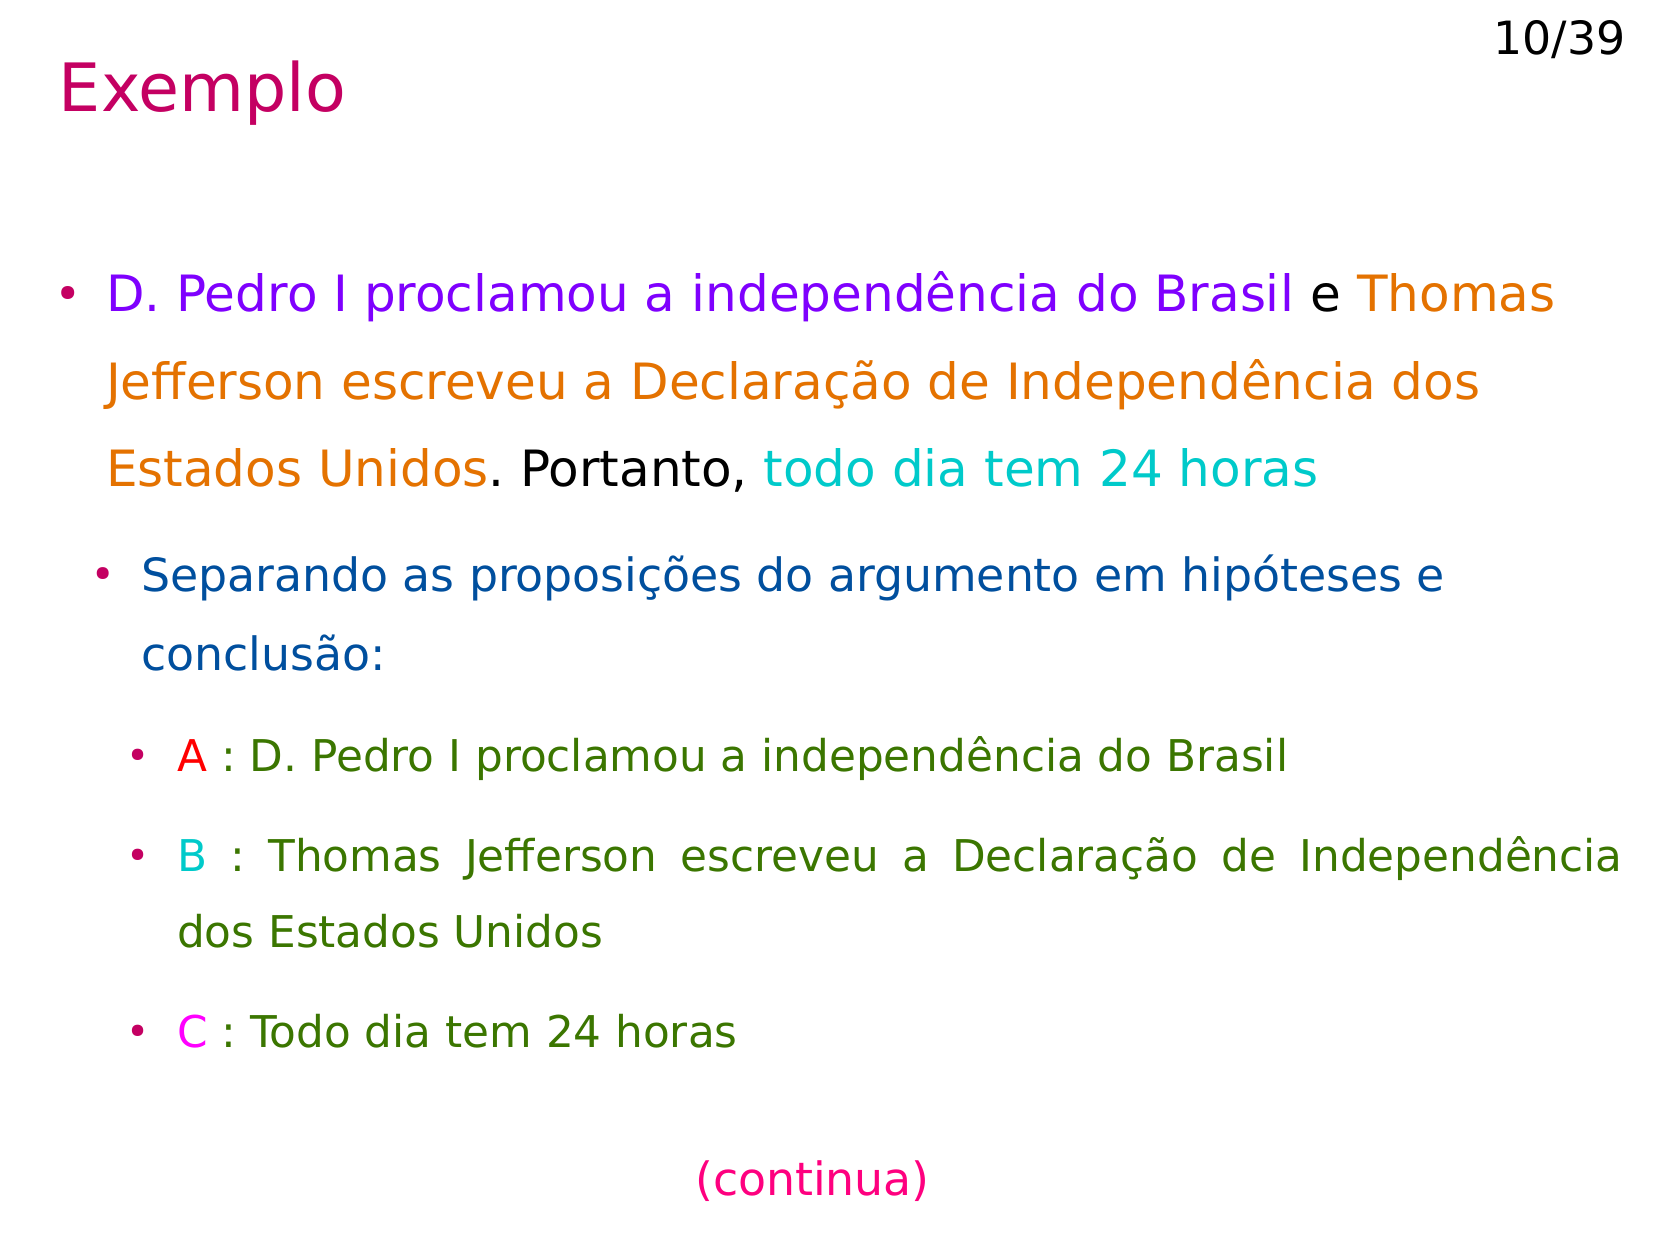

10
# Exemplo
D. Pedro I proclamou a independência do Brasil e Thomas Jefferson escreveu a Declaração de Independência dos Estados Unidos. Portanto, todo dia tem 24 horas
Separando as proposições do argumento em hipóteses e conclusão:
A : D. Pedro I proclamou a independência do Brasil
B : Thomas Jefferson escreveu a Declaração de Independência dos Estados Unidos
C : Todo dia tem 24 horas
(continua)